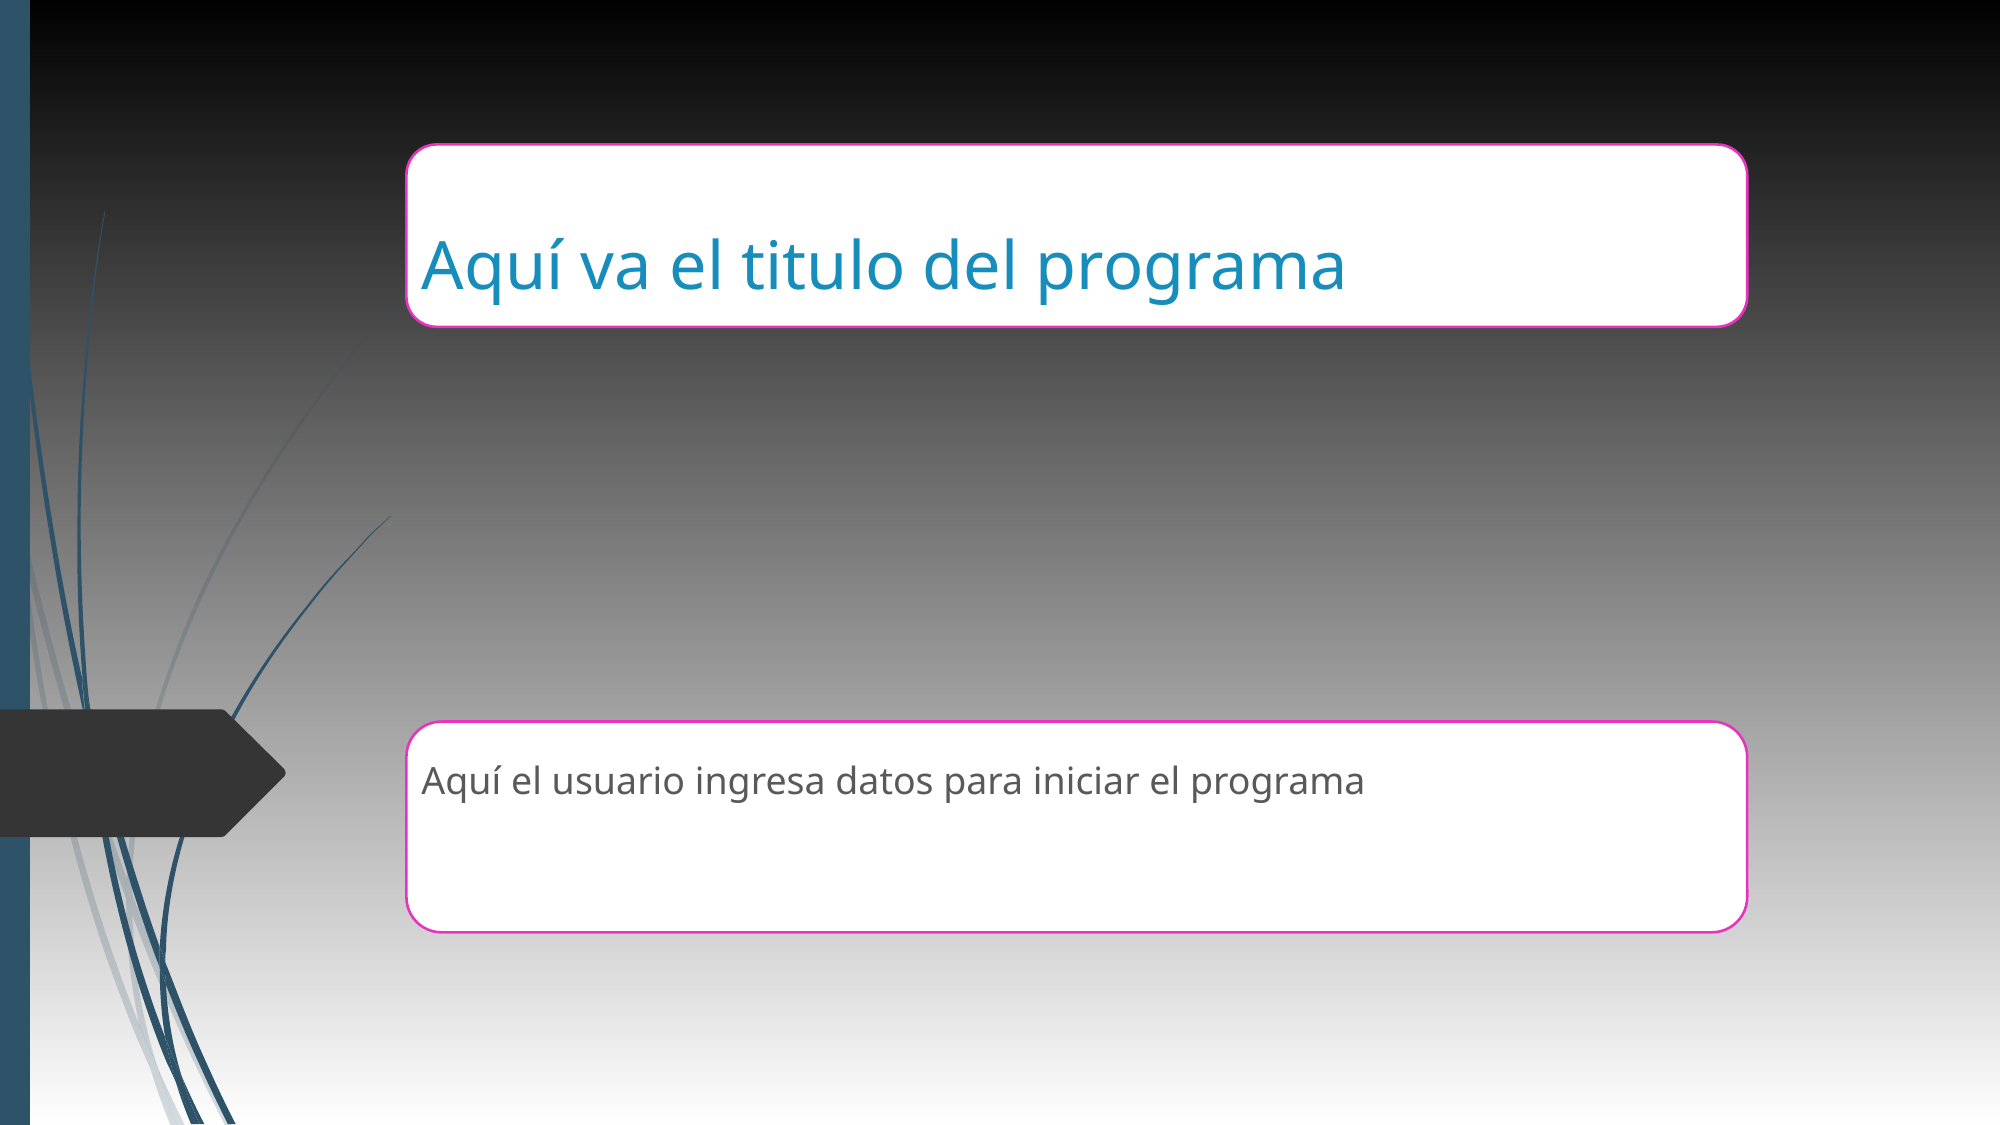

# Aquí va el titulo del programa
Aquí el usuario ingresa datos para iniciar el programa